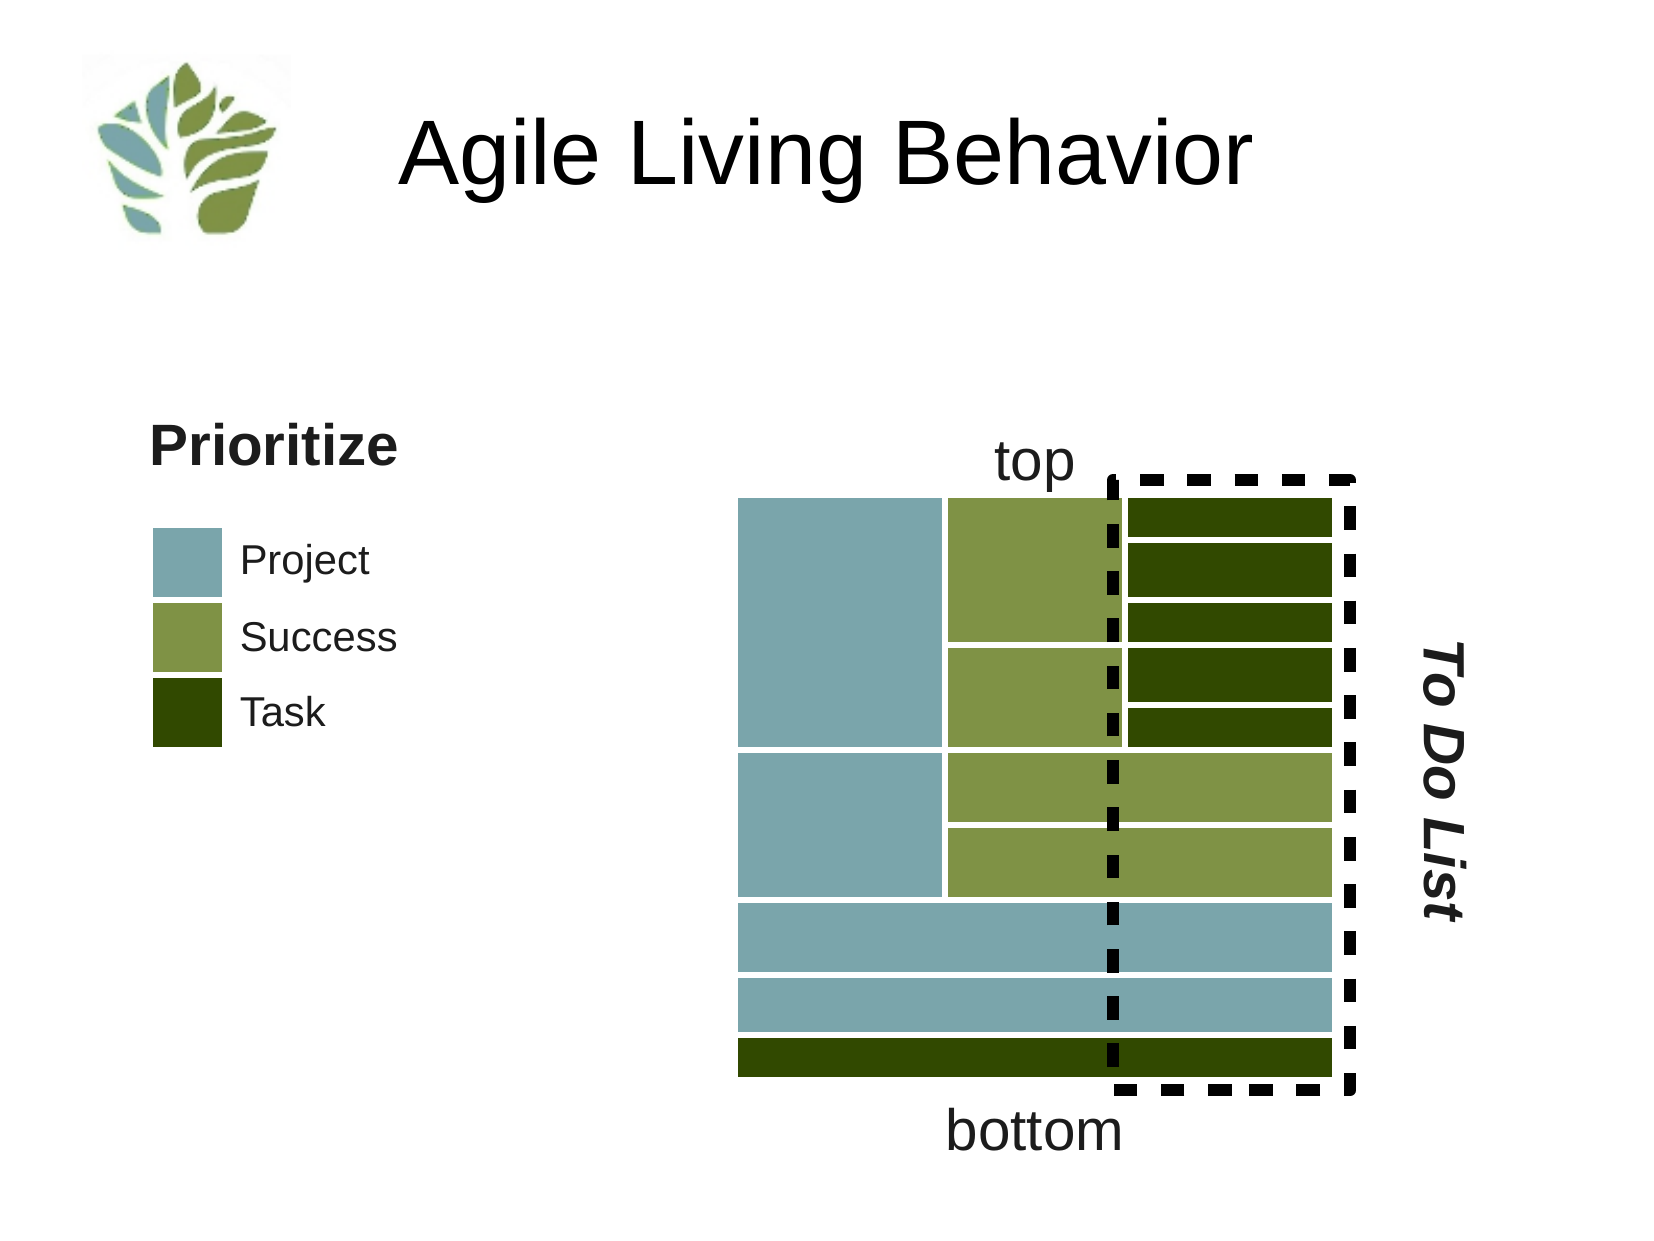

# Agile Living Behavior
Prioritize
top
Project
Success
Task
To Do List
bottom